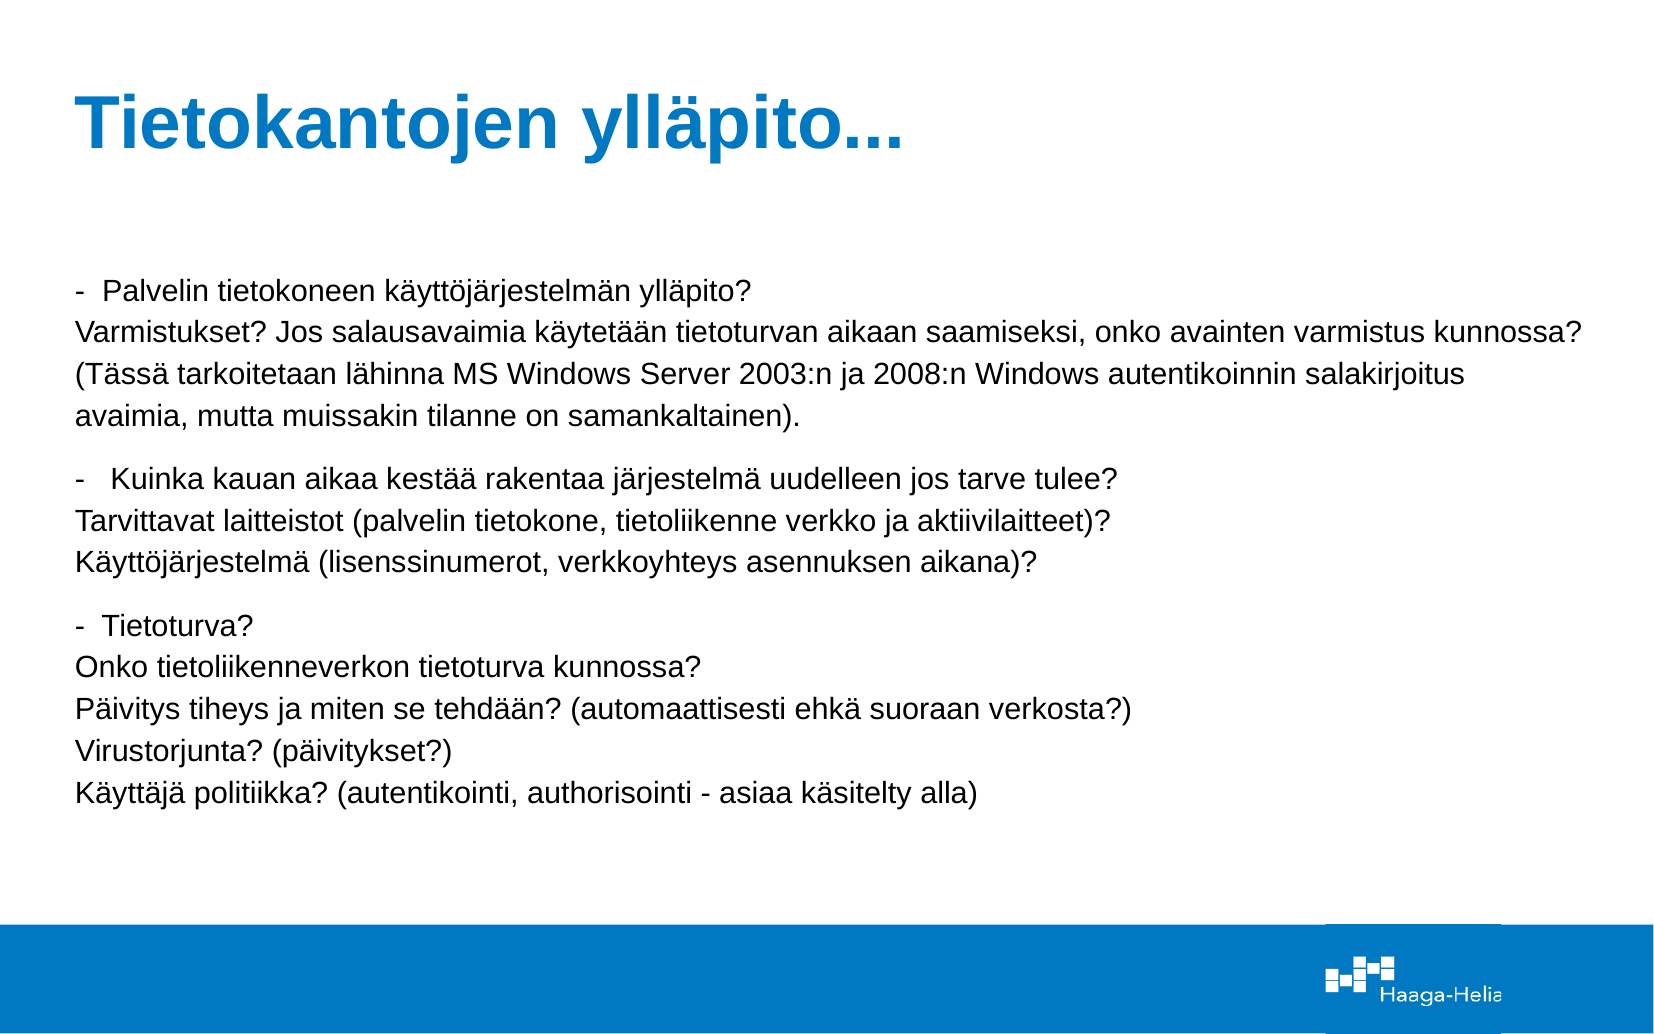

# Tietokantojen ylläpito...
- Palvelin tietokoneen käyttöjärjestelmän ylläpito?
Varmistukset? Jos salausavaimia käytetään tietoturvan aikaan saamiseksi, onko avainten varmistus kunnossa? (Tässä tarkoitetaan lähinna MS Windows Server 2003:n ja 2008:n Windows autentikoinnin salakirjoitus avaimia, mutta muissakin tilanne on samankaltainen).
- Kuinka kauan aikaa kestää rakentaa järjestelmä uudelleen jos tarve tulee?
Tarvittavat laitteistot (palvelin tietokone, tietoliikenne verkko ja aktiivilaitteet)?
Käyttöjärjestelmä (lisenssinumerot, verkkoyhteys asennuksen aikana)?
- Tietoturva?
Onko tietoliikenneverkon tietoturva kunnossa?
Päivitys tiheys ja miten se tehdään? (automaattisesti ehkä suoraan verkosta?)
Virustorjunta? (päivitykset?)
Käyttäjä politiikka? (autentikointi, authorisointi - asiaa käsitelty alla)